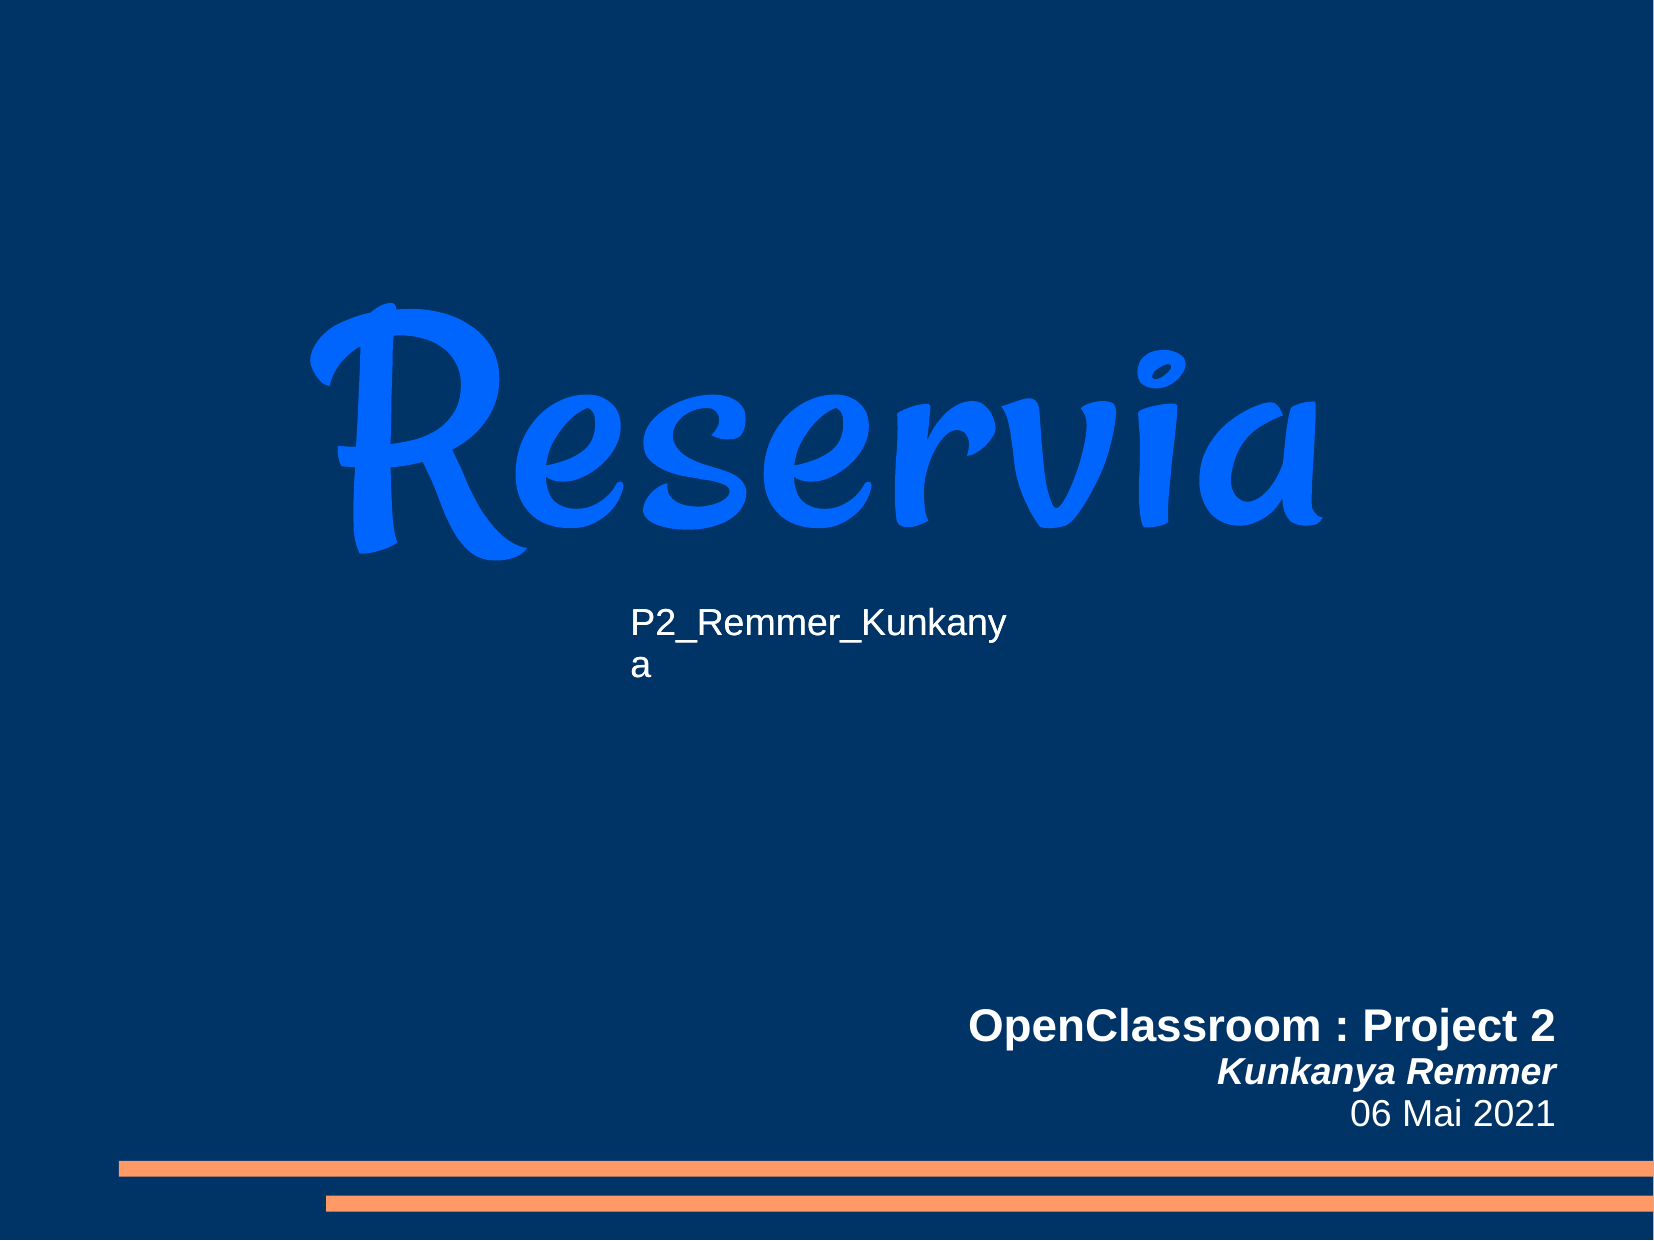

P2_Remmer_Kunkanya
P2_Remmer_Kunkanya
OpenClassroom : Project 2
Kunkanya Remmer
06 Mai 2021